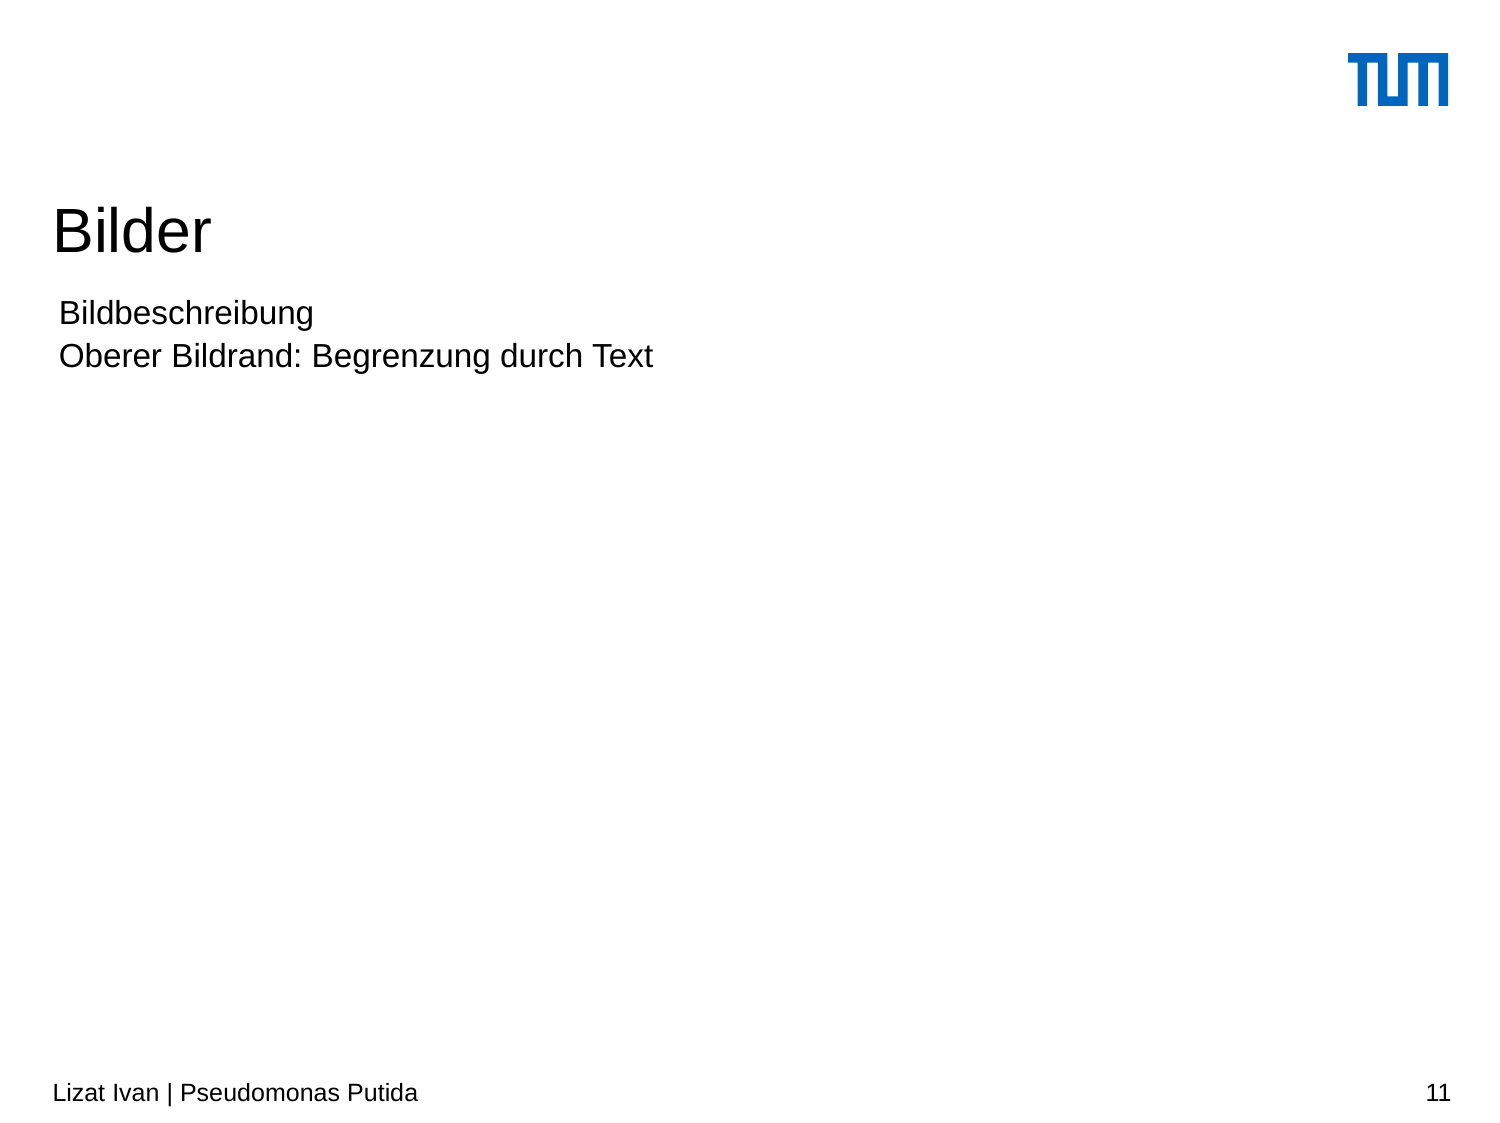

# Bilder
Bildbeschreibung
Oberer Bildrand: Begrenzung durch Text
Lizat Ivan | Pseudomonas Putida
11